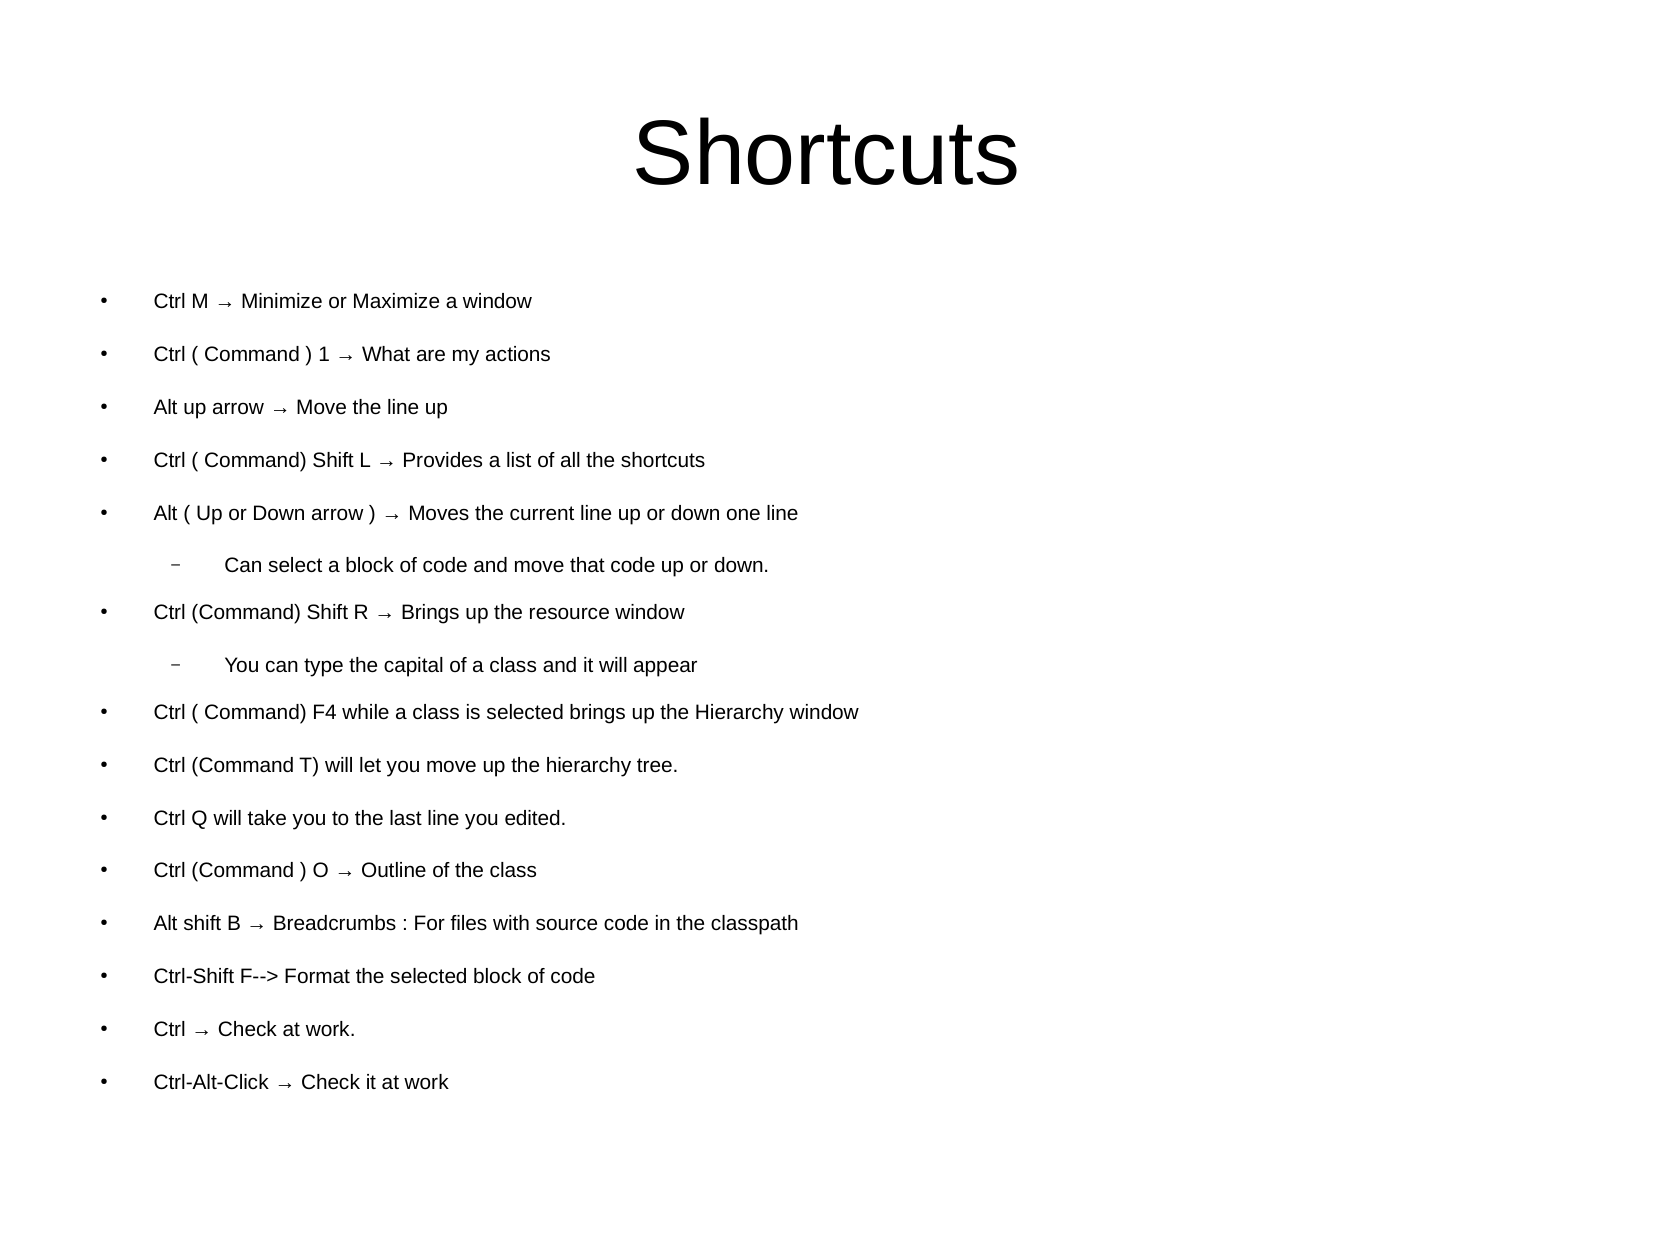

# Shortcuts
Ctrl M → Minimize or Maximize a window
Ctrl ( Command ) 1 → What are my actions
Alt up arrow → Move the line up
Ctrl ( Command) Shift L → Provides a list of all the shortcuts
Alt ( Up or Down arrow ) → Moves the current line up or down one line
Can select a block of code and move that code up or down.
Ctrl (Command) Shift R → Brings up the resource window
You can type the capital of a class and it will appear
Ctrl ( Command) F4 while a class is selected brings up the Hierarchy window
Ctrl (Command T) will let you move up the hierarchy tree.
Ctrl Q will take you to the last line you edited.
Ctrl (Command ) O → Outline of the class
Alt shift B → Breadcrumbs : For files with source code in the classpath
Ctrl-Shift F--> Format the selected block of code
Ctrl → Check at work.
Ctrl-Alt-Click → Check it at work